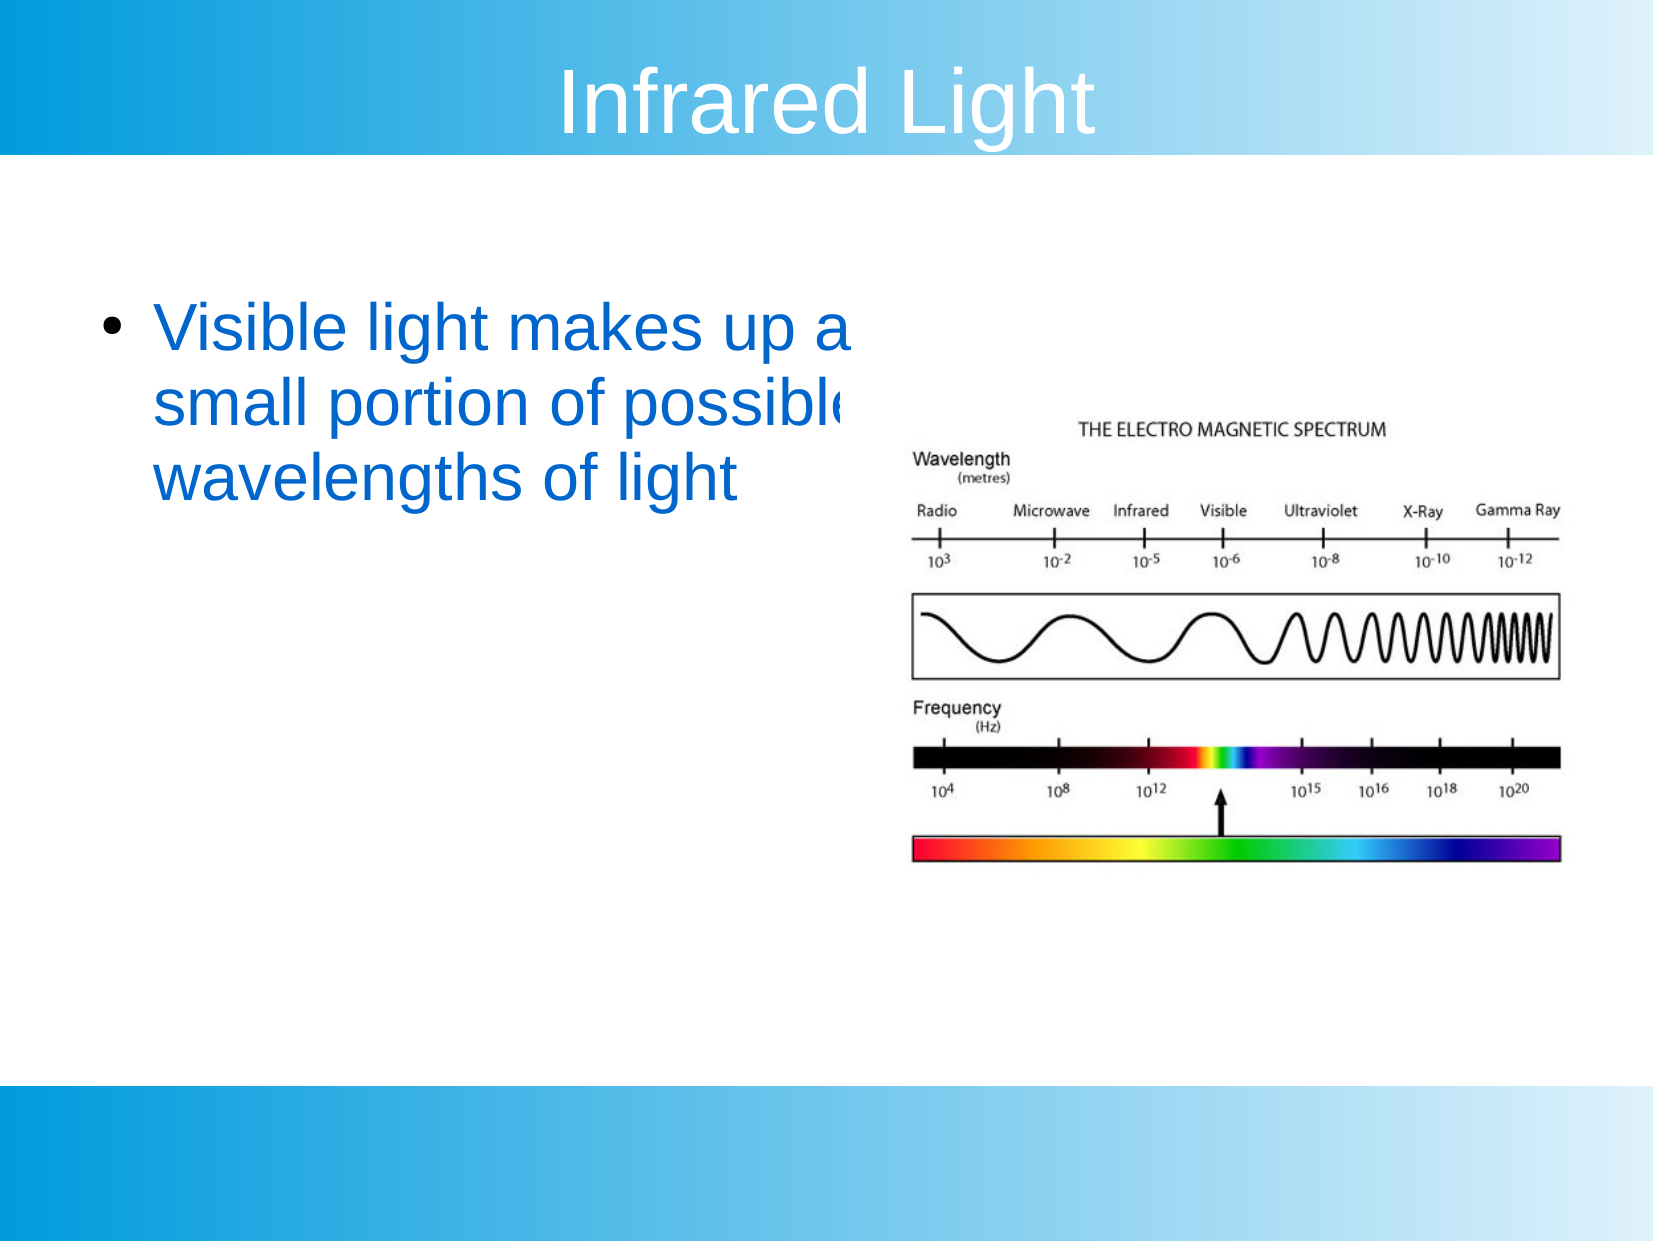

# Infrared Light
Visible light makes up a small portion of possible wavelengths of light